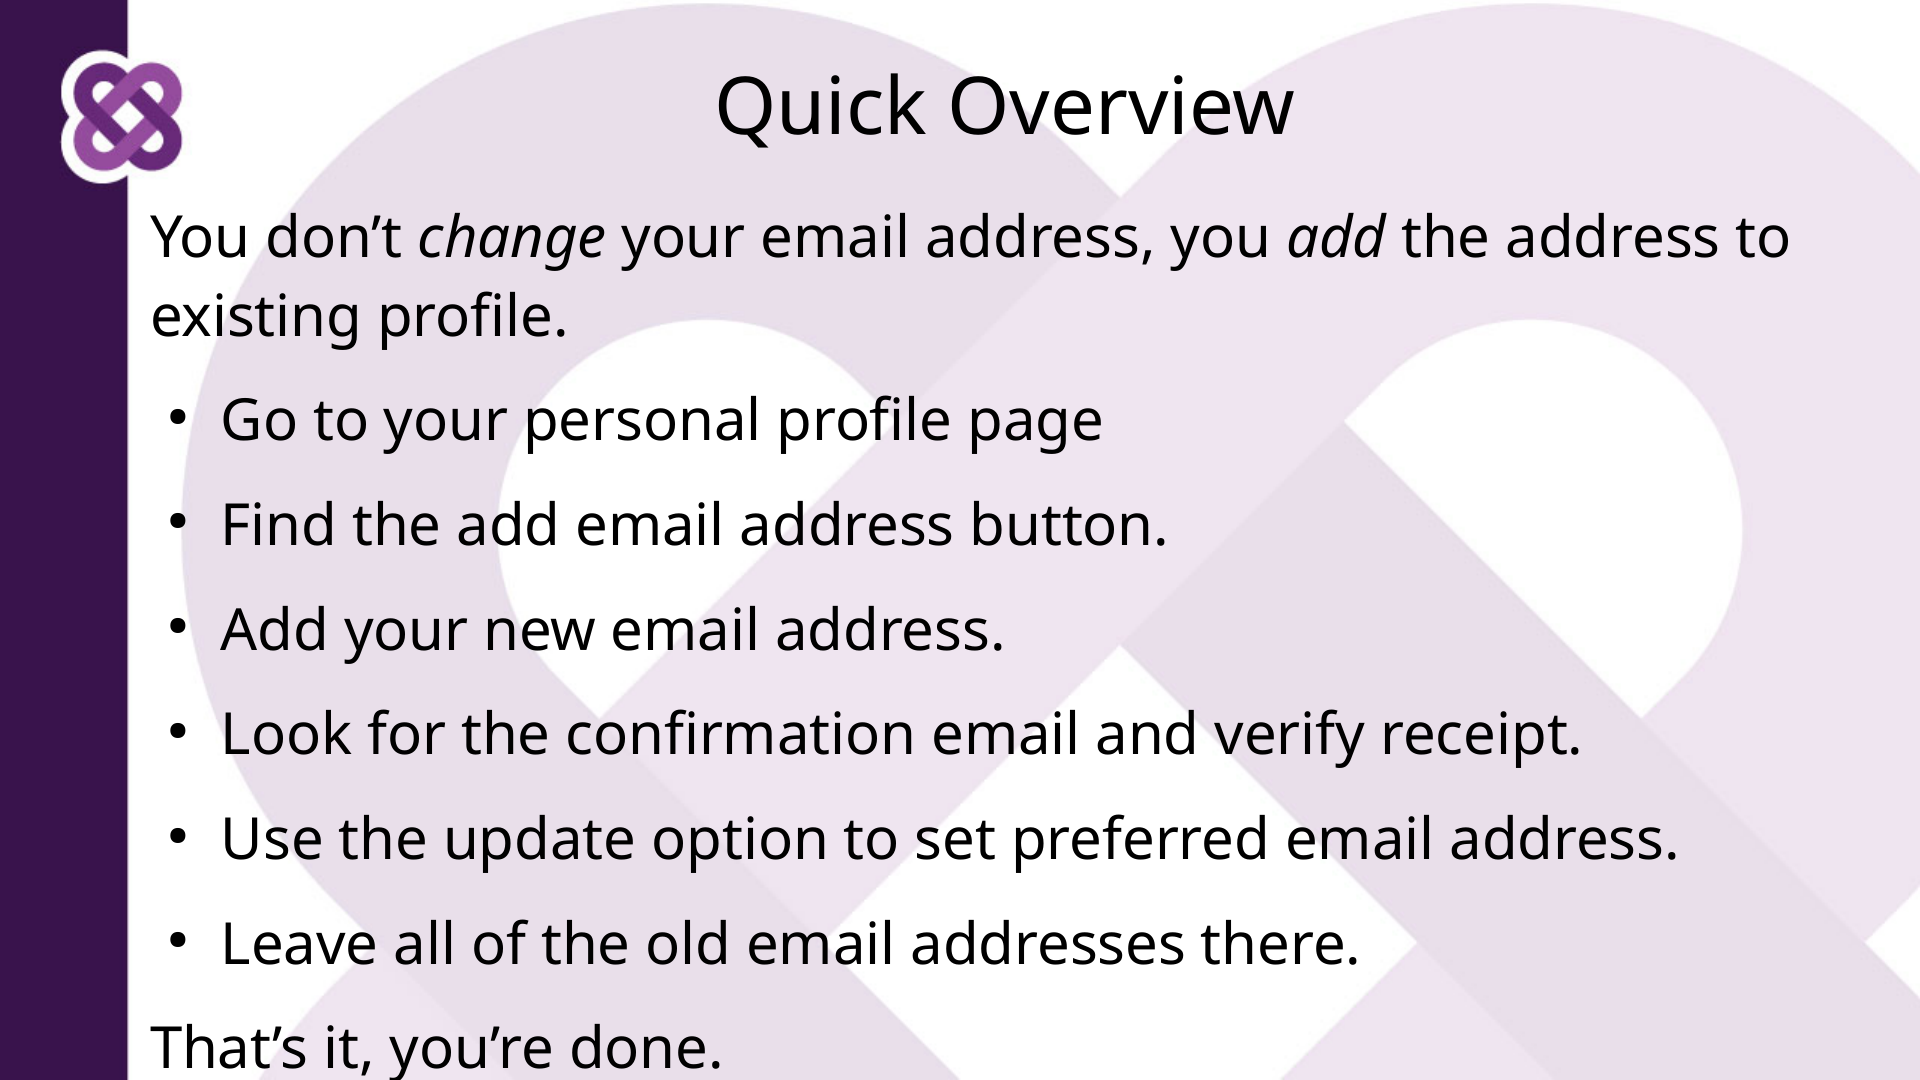

# Quick Overview
You don’t change your email address, you add the address to existing profile.
Go to your personal profile page
Find the add email address button.
Add your new email address.
Look for the confirmation email and verify receipt.
Use the update option to set preferred email address.
Leave all of the old email addresses there.
That’s it, you’re done.